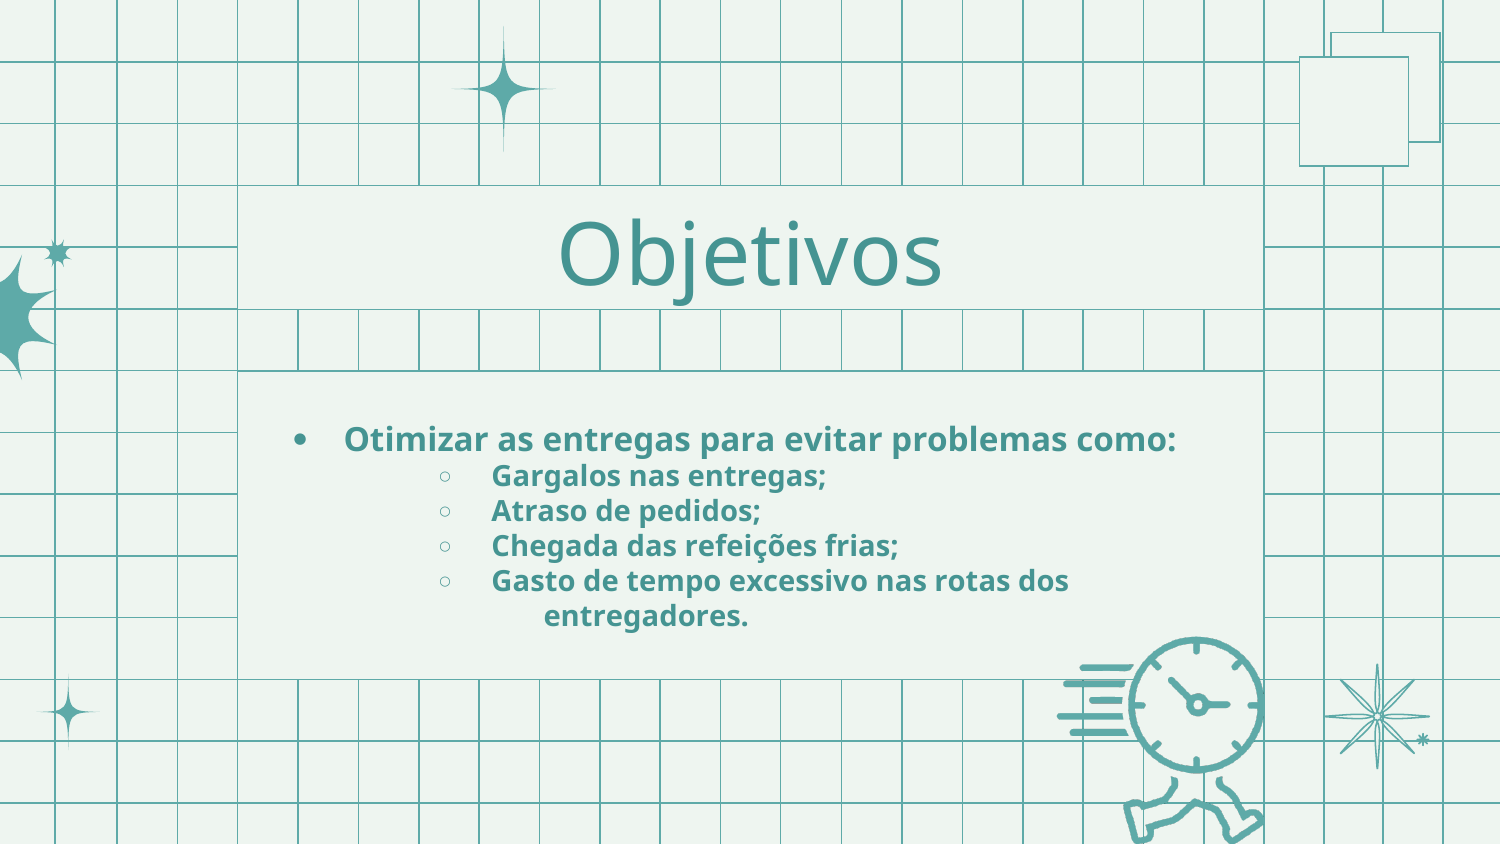

# Objetivos
Otimizar as entregas para evitar problemas como:
Gargalos nas entregas;
Atraso de pedidos;
Chegada das refeições frias;
Gasto de tempo excessivo nas rotas dos entregadores.